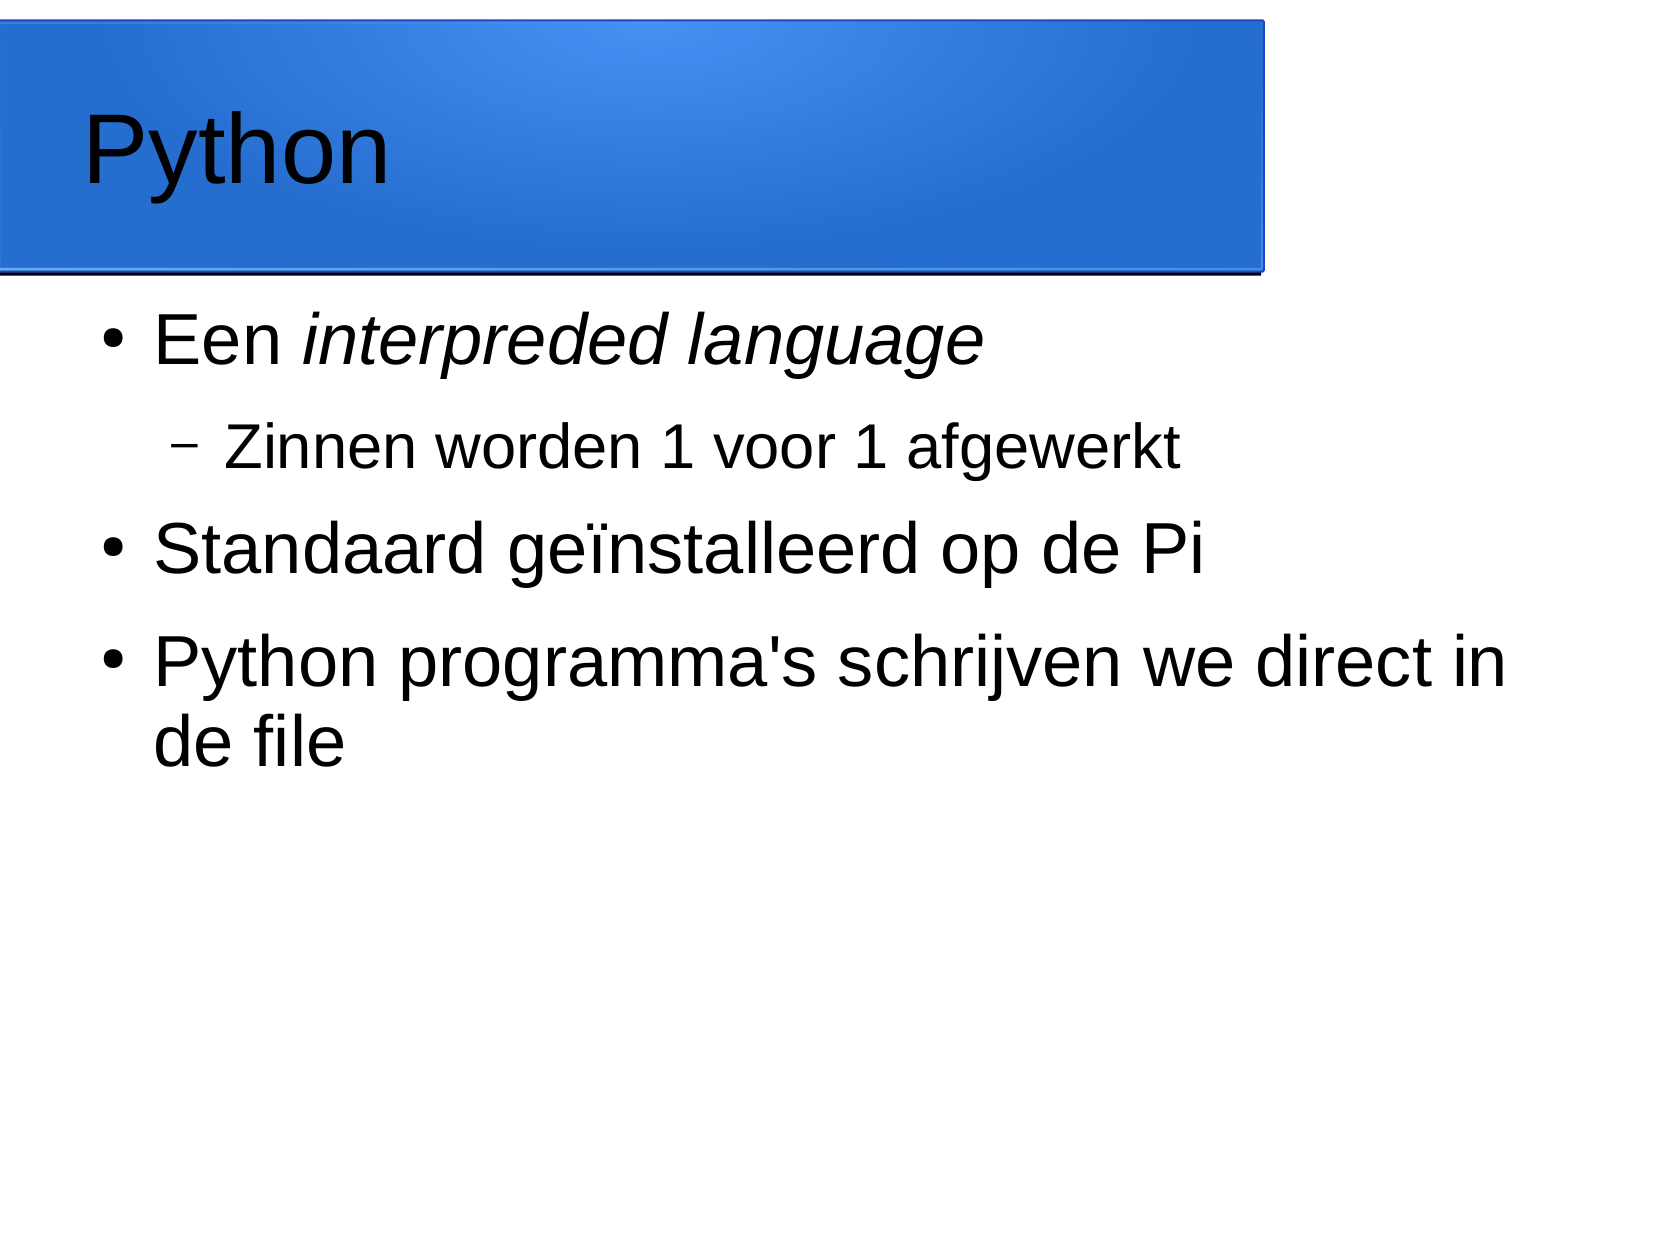

# Python
Een interpreded language
Zinnen worden 1 voor 1 afgewerkt
Standaard geïnstalleerd op de Pi
Python programma's schrijven we direct in de file